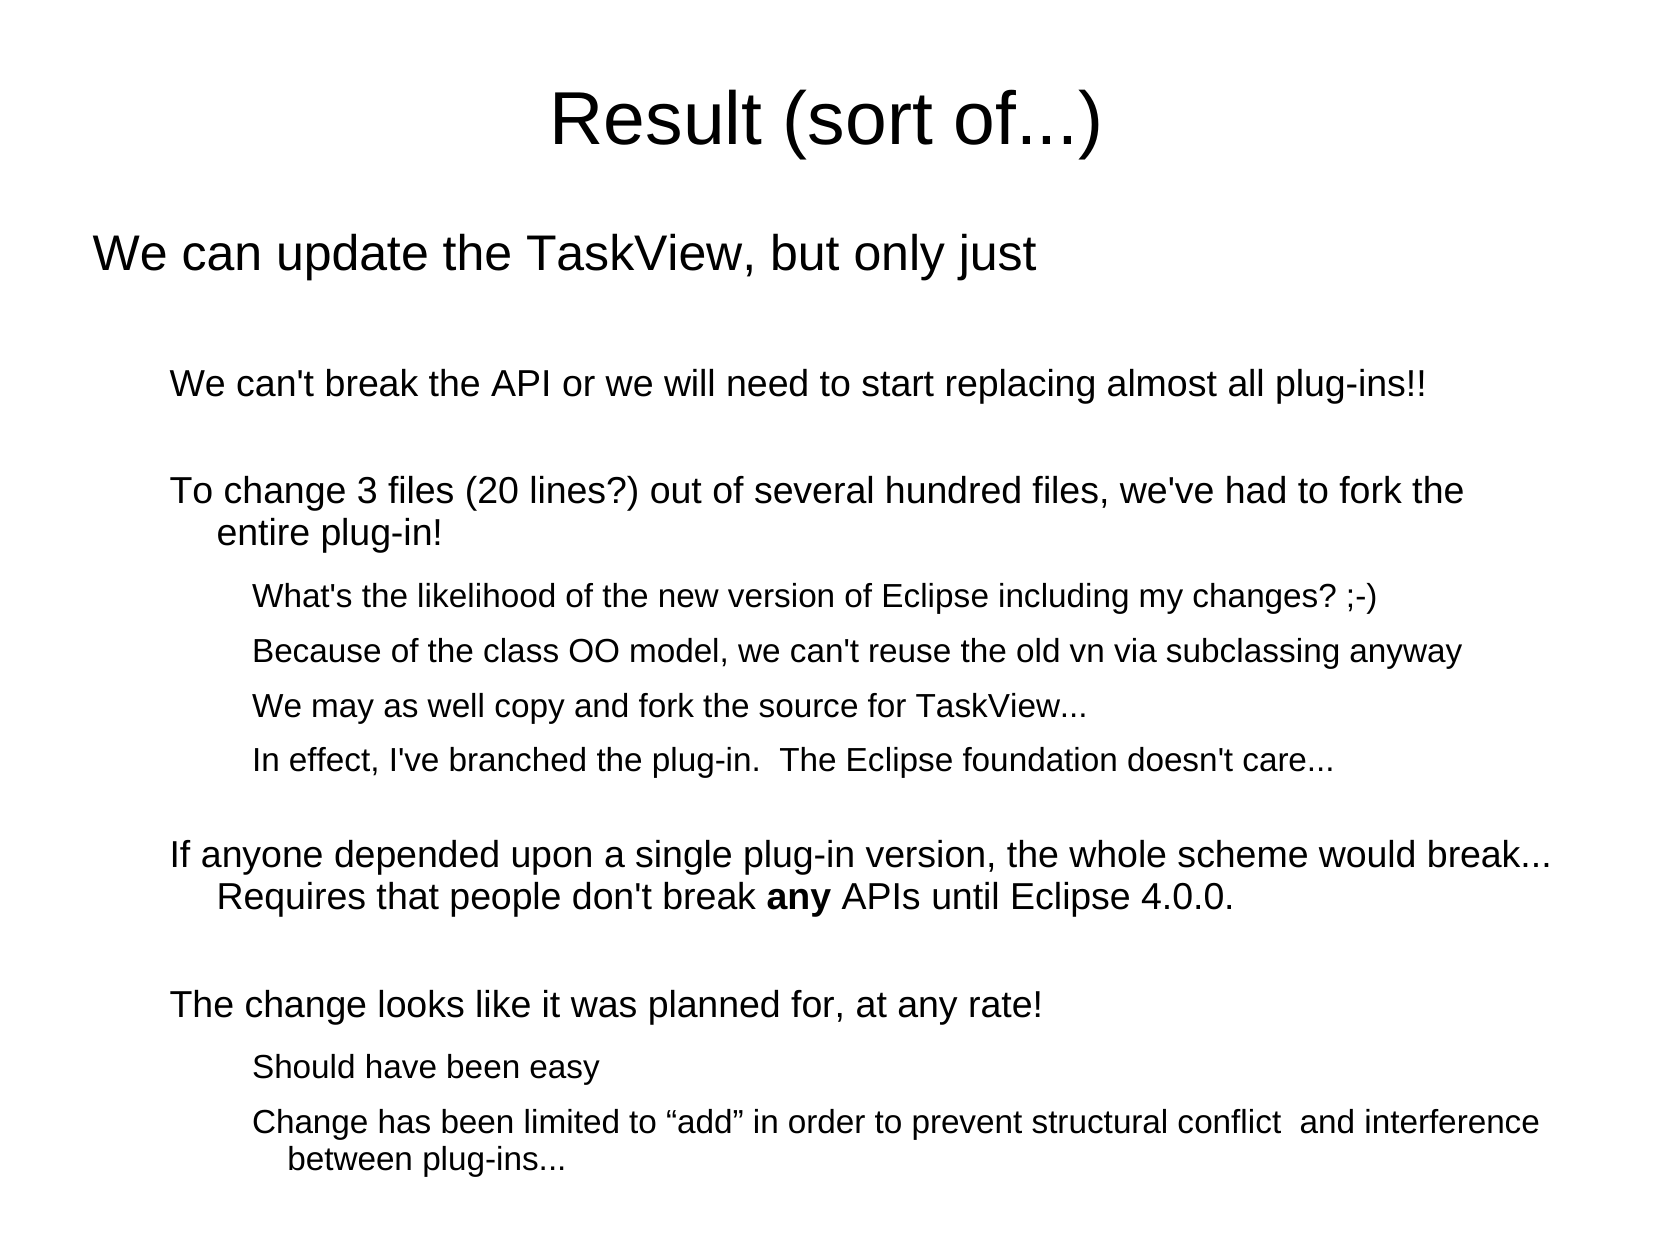

Result (sort of...)
# We can update the TaskView, but only just
We can't break the API or we will need to start replacing almost all plug-ins!!
To change 3 files (20 lines?) out of several hundred files, we've had to fork the entire plug-in!
What's the likelihood of the new version of Eclipse including my changes? ;-)
Because of the class OO model, we can't reuse the old vn via subclassing anyway
We may as well copy and fork the source for TaskView...
In effect, I've branched the plug-in. The Eclipse foundation doesn't care...
If anyone depended upon a single plug-in version, the whole scheme would break... Requires that people don't break any APIs until Eclipse 4.0.0.
The change looks like it was planned for, at any rate!
Should have been easy
Change has been limited to “add” in order to prevent structural conflict and interference between plug-ins...